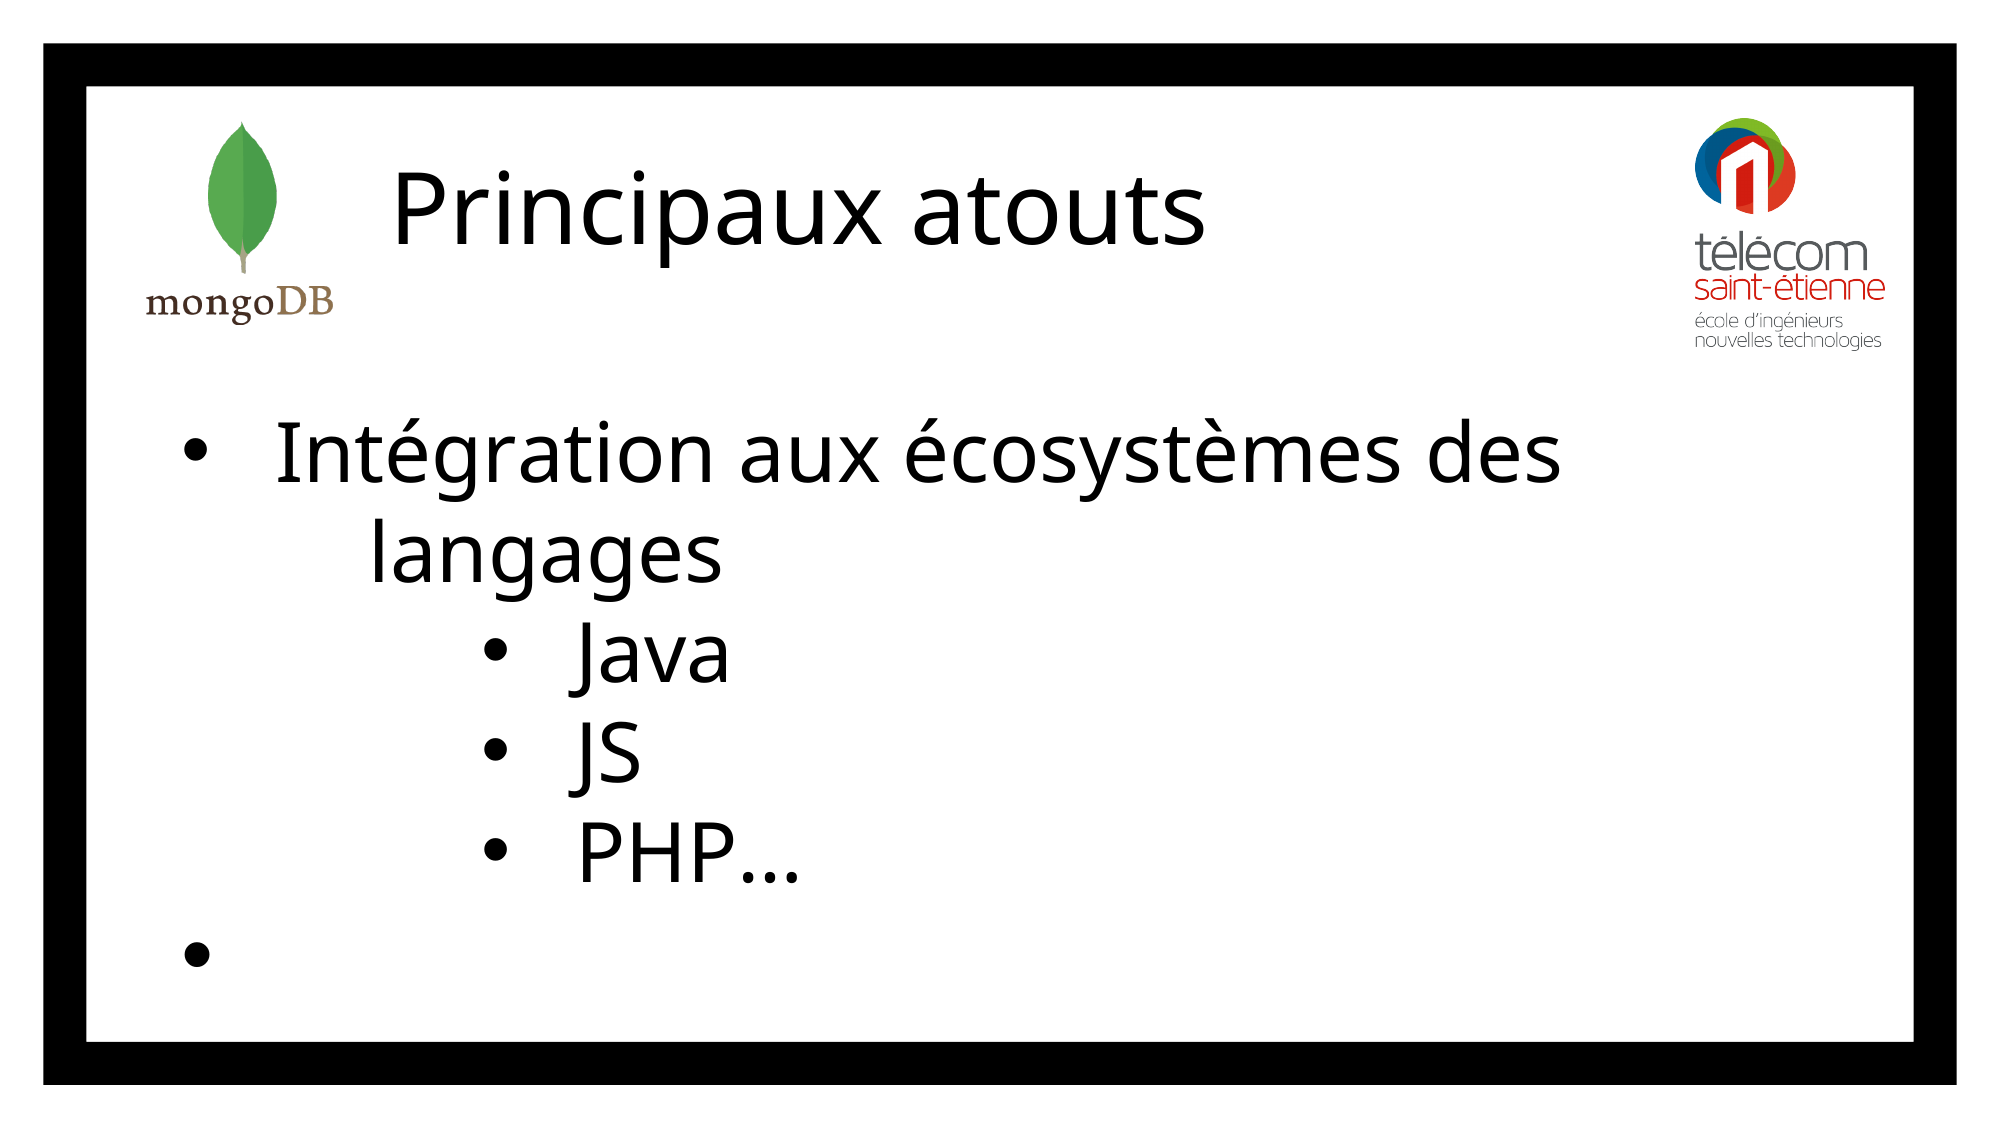

# Principaux atouts
Intégration aux écosystèmes des langages
Java
JS
PHP…